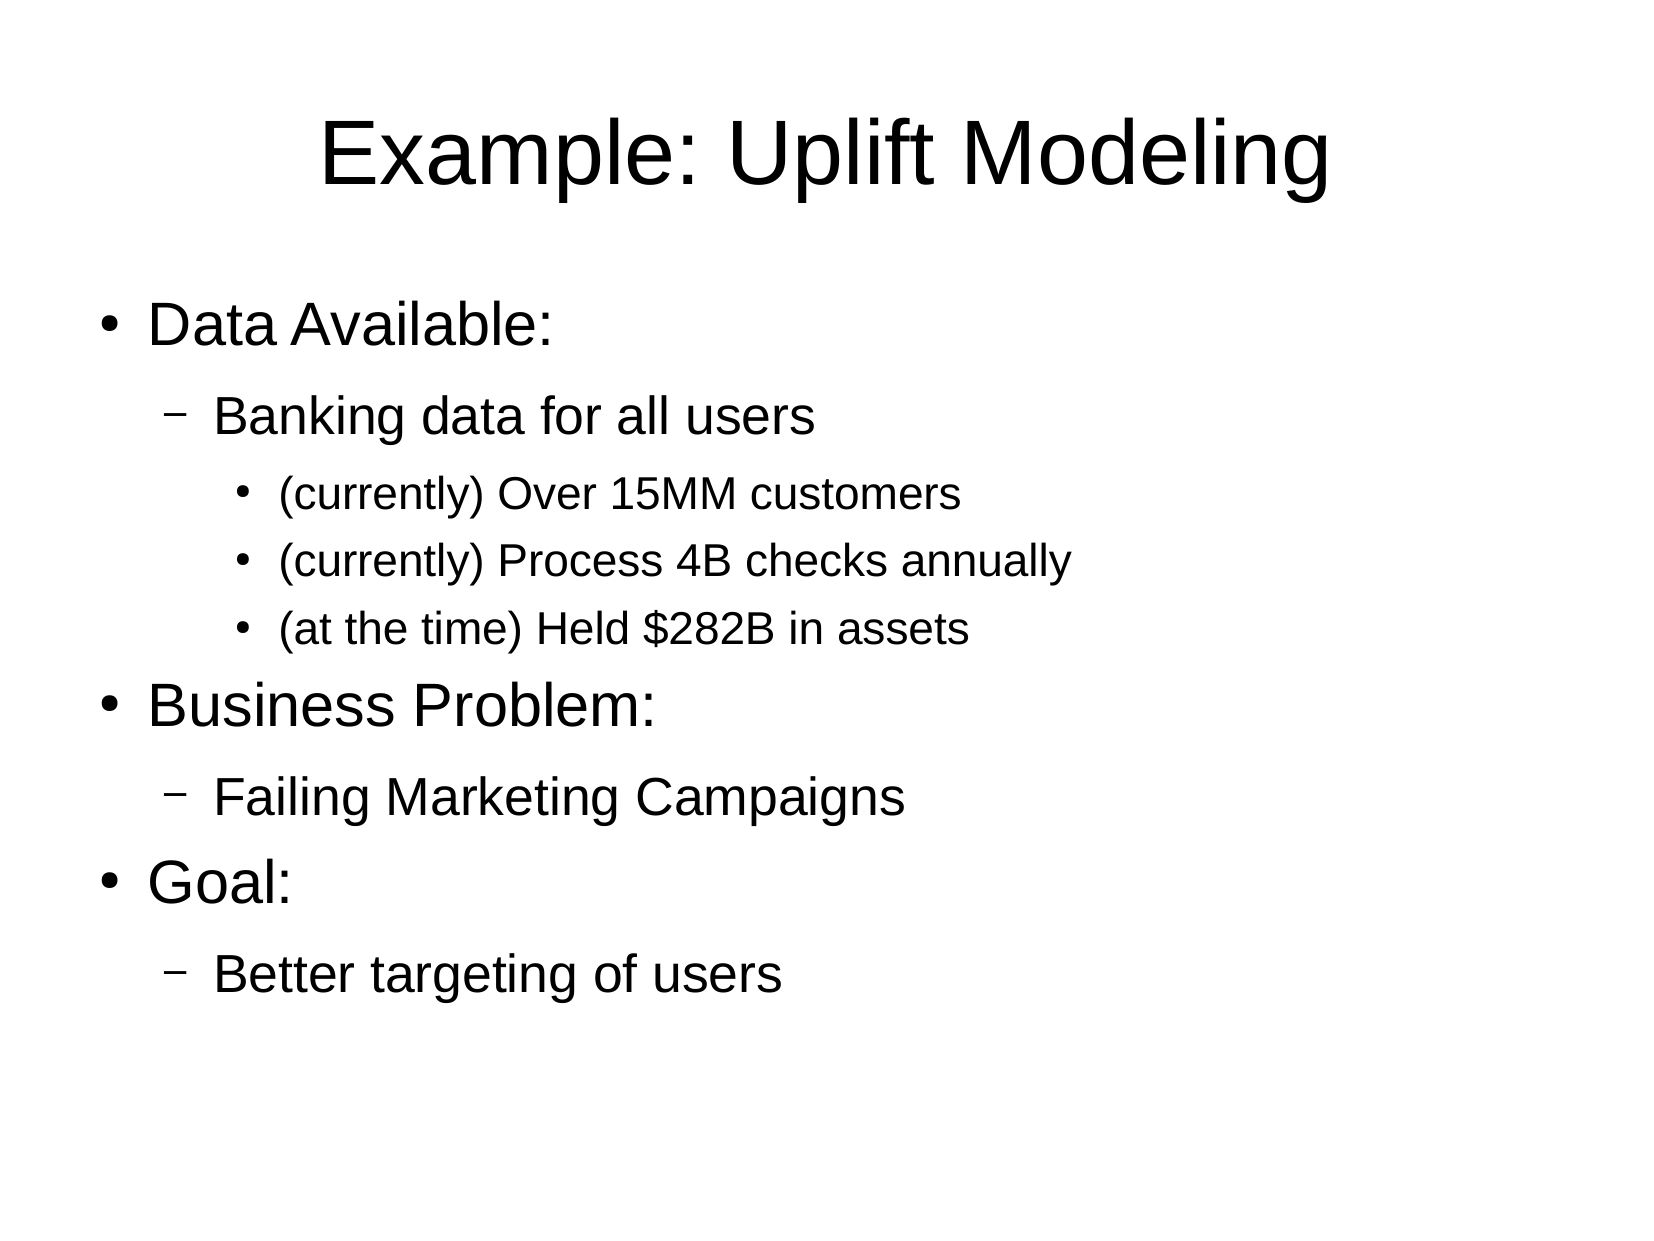

# Example: Uplift Modeling
Data Available:
Banking data for all users
(currently) Over 15MM customers
(currently) Process 4B checks annually
(at the time) Held $282B in assets
Business Problem:
Failing Marketing Campaigns
Goal:
Better targeting of users